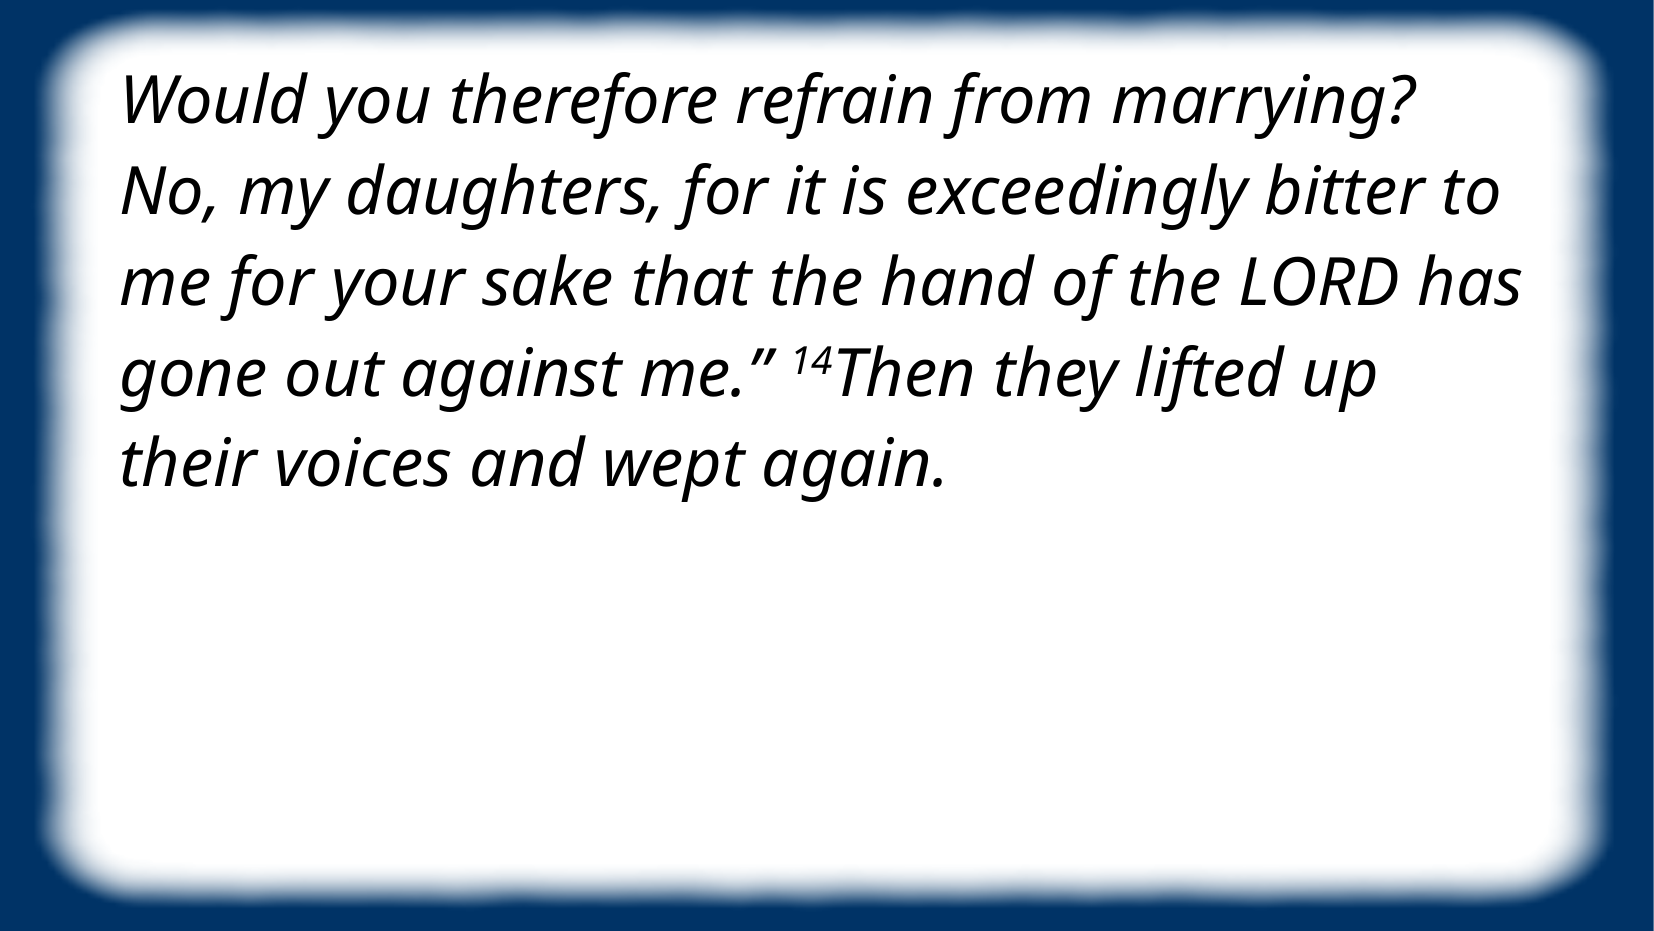

Would you therefore refrain from marrying? No, my daughters, for it is exceedingly bitter to me for your sake that the hand of the LORD has gone out against me.” 14Then they lifted up their voices and wept again.